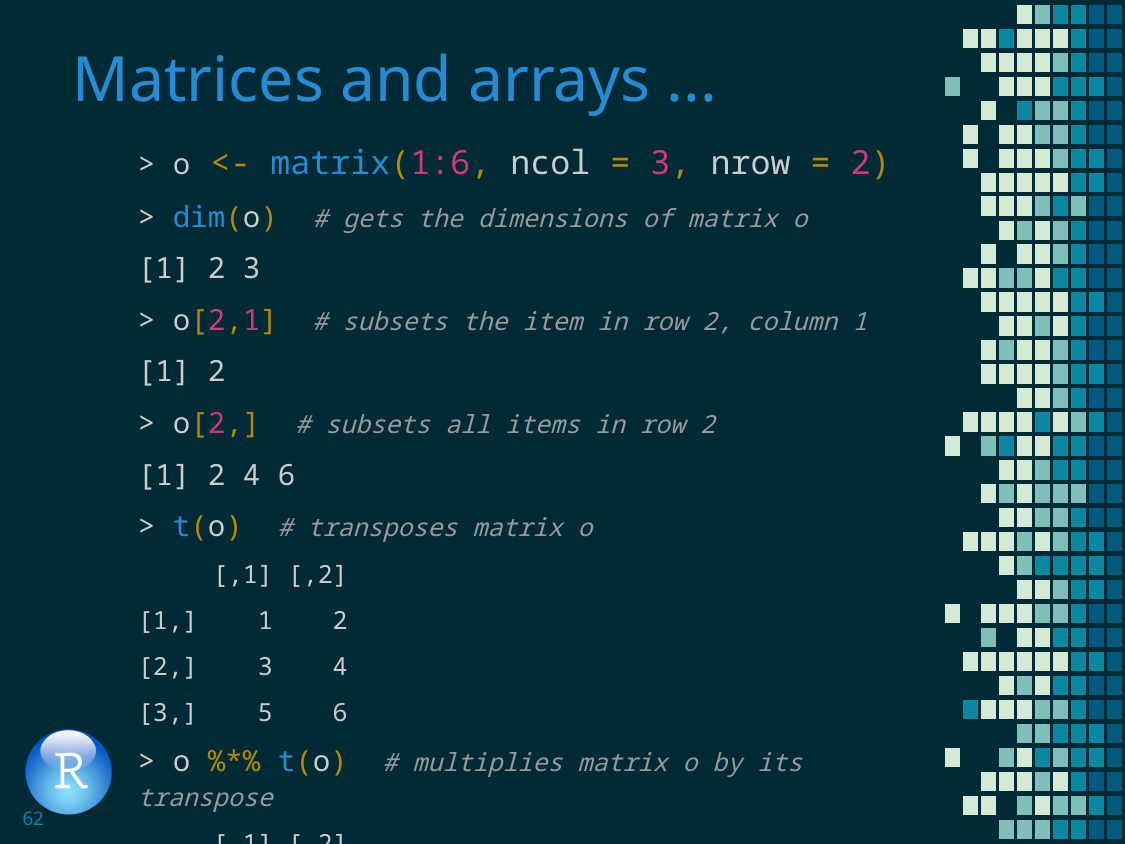

Matrices and arrays ...
> o <- matrix(1:6, ncol = 3, nrow = 2)
> dim(o) # gets the dimensions of matrix o
[1] 2 3
> o[2,1] # subsets the item in row 2, column 1
[1] 2
> o[2,] # subsets all items in row 2
[1] 2 4 6
> t(o) # transposes matrix o
 [,1] [,2]
[1,] 1 2
[2,] 3 4
[3,] 5 6
> o %*% t(o) # multiplies matrix o by its transpose
 [,1] [,2]
[1,] 35 44
[2,] 44 56